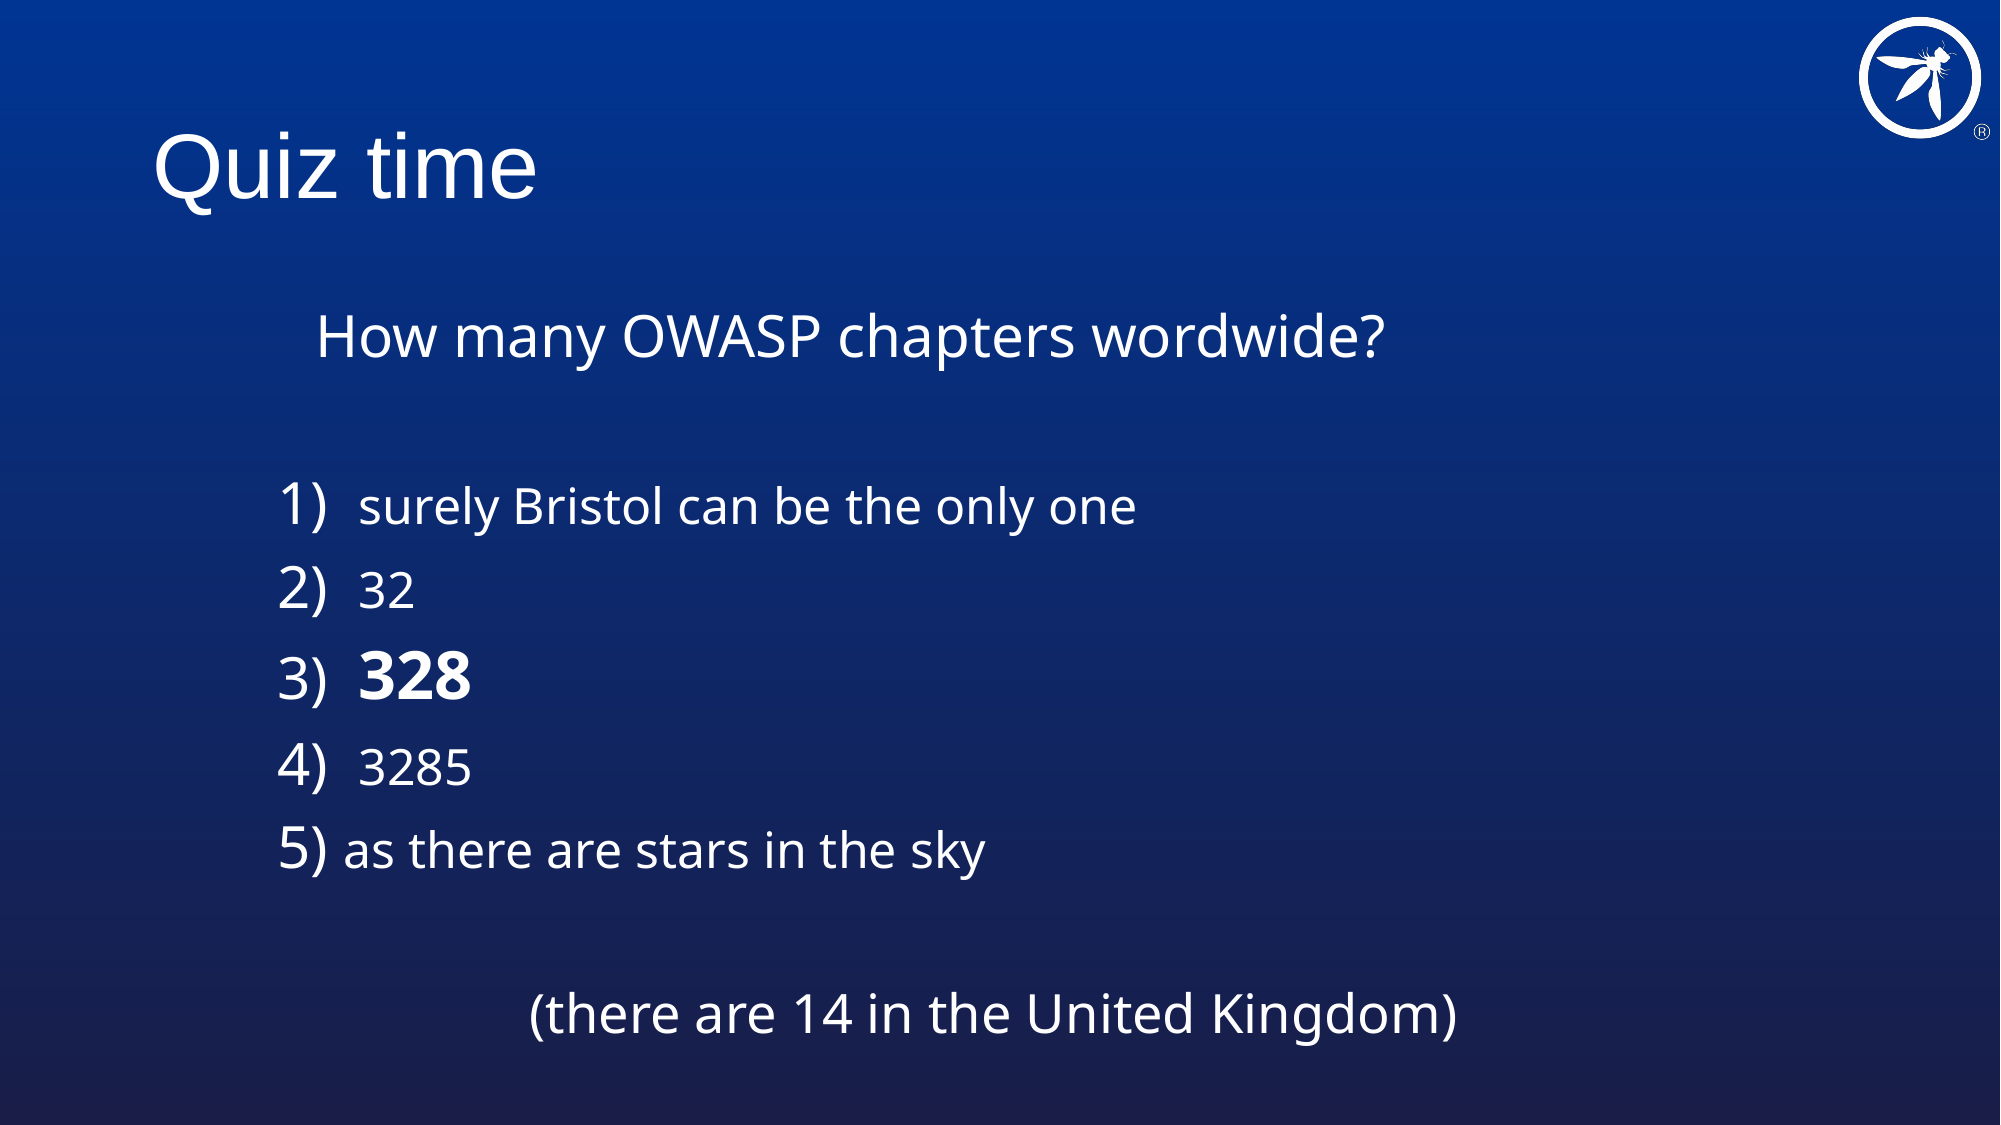

# Quiz time
How many OWASP chapters wordwide?
 surely Bristol can be the only one
 32
 328
 3285
 as there are stars in the sky
(there are 14 in the United Kingdom)